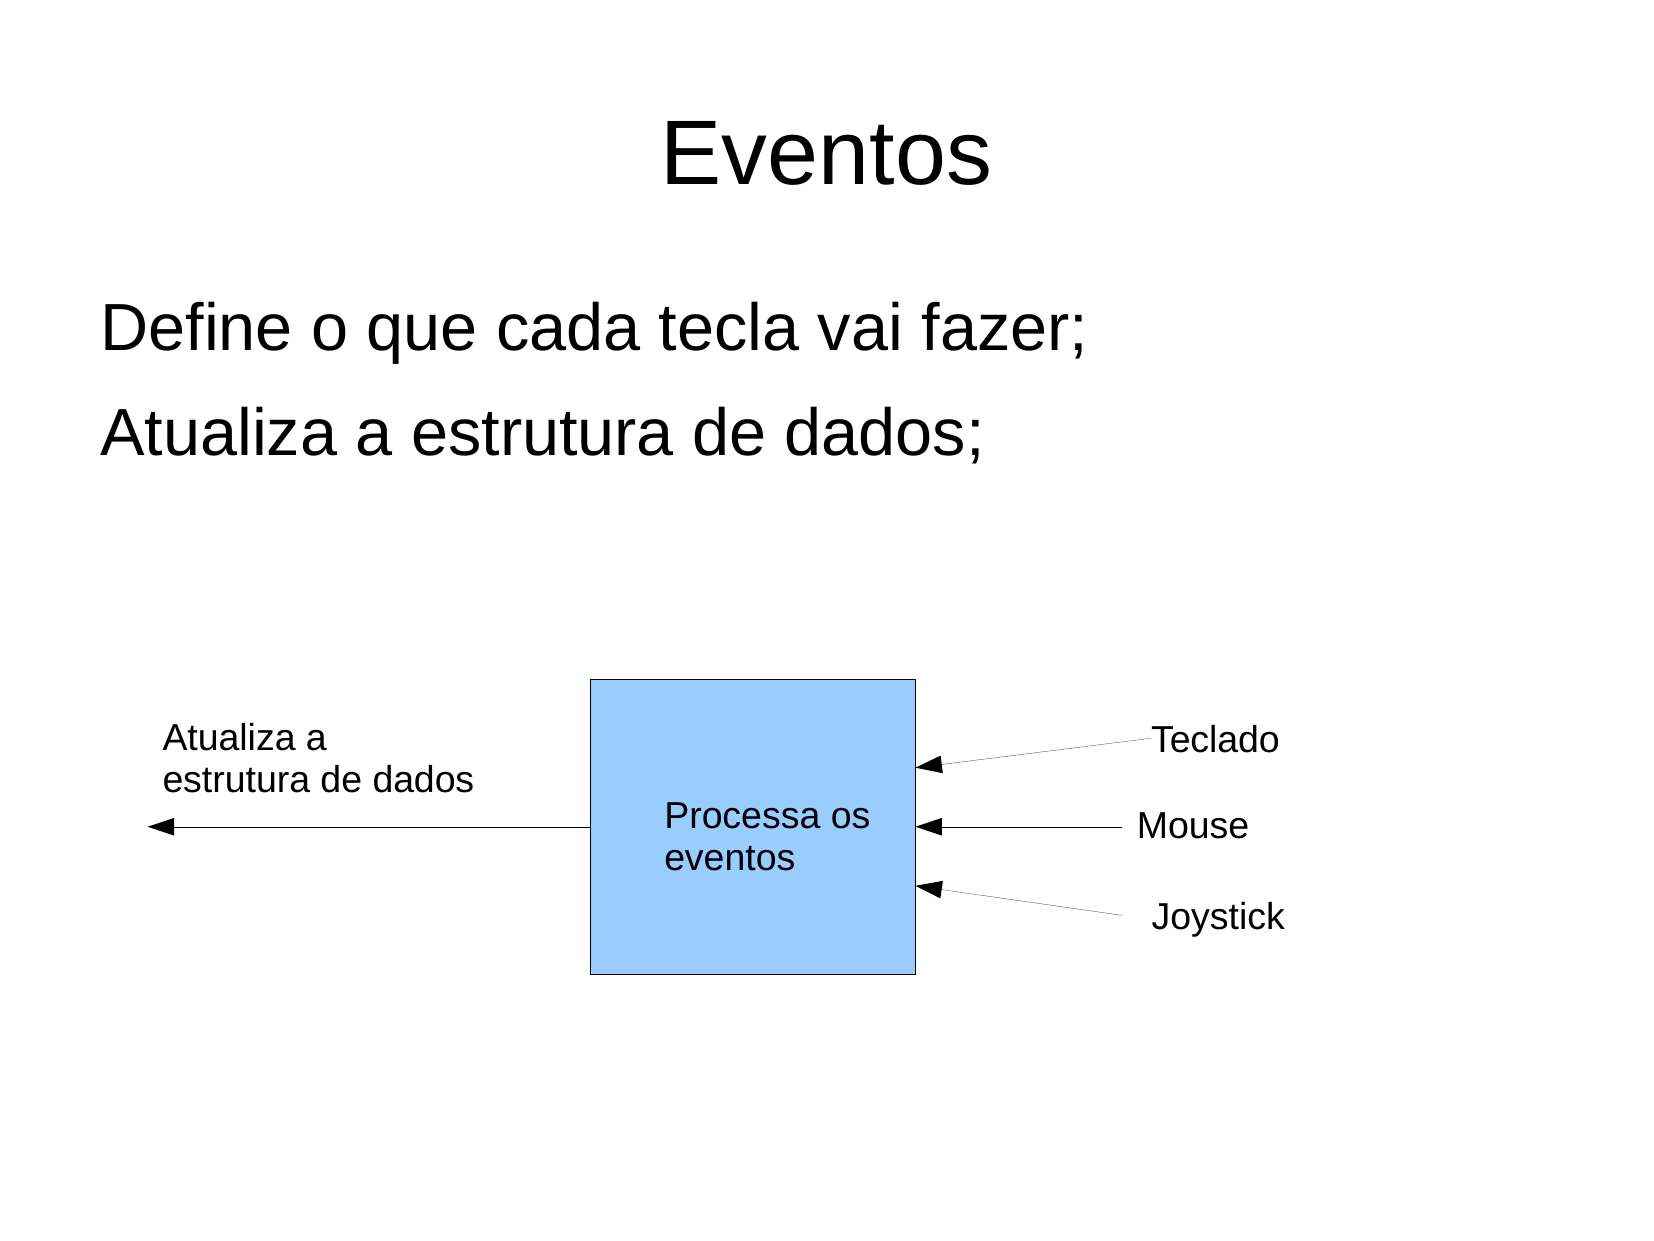

# Eventos
Define o que cada tecla vai fazer;
Atualiza a estrutura de dados;
Atualiza a
estrutura de dados
Teclado
Processa os
eventos
Mouse
Joystick